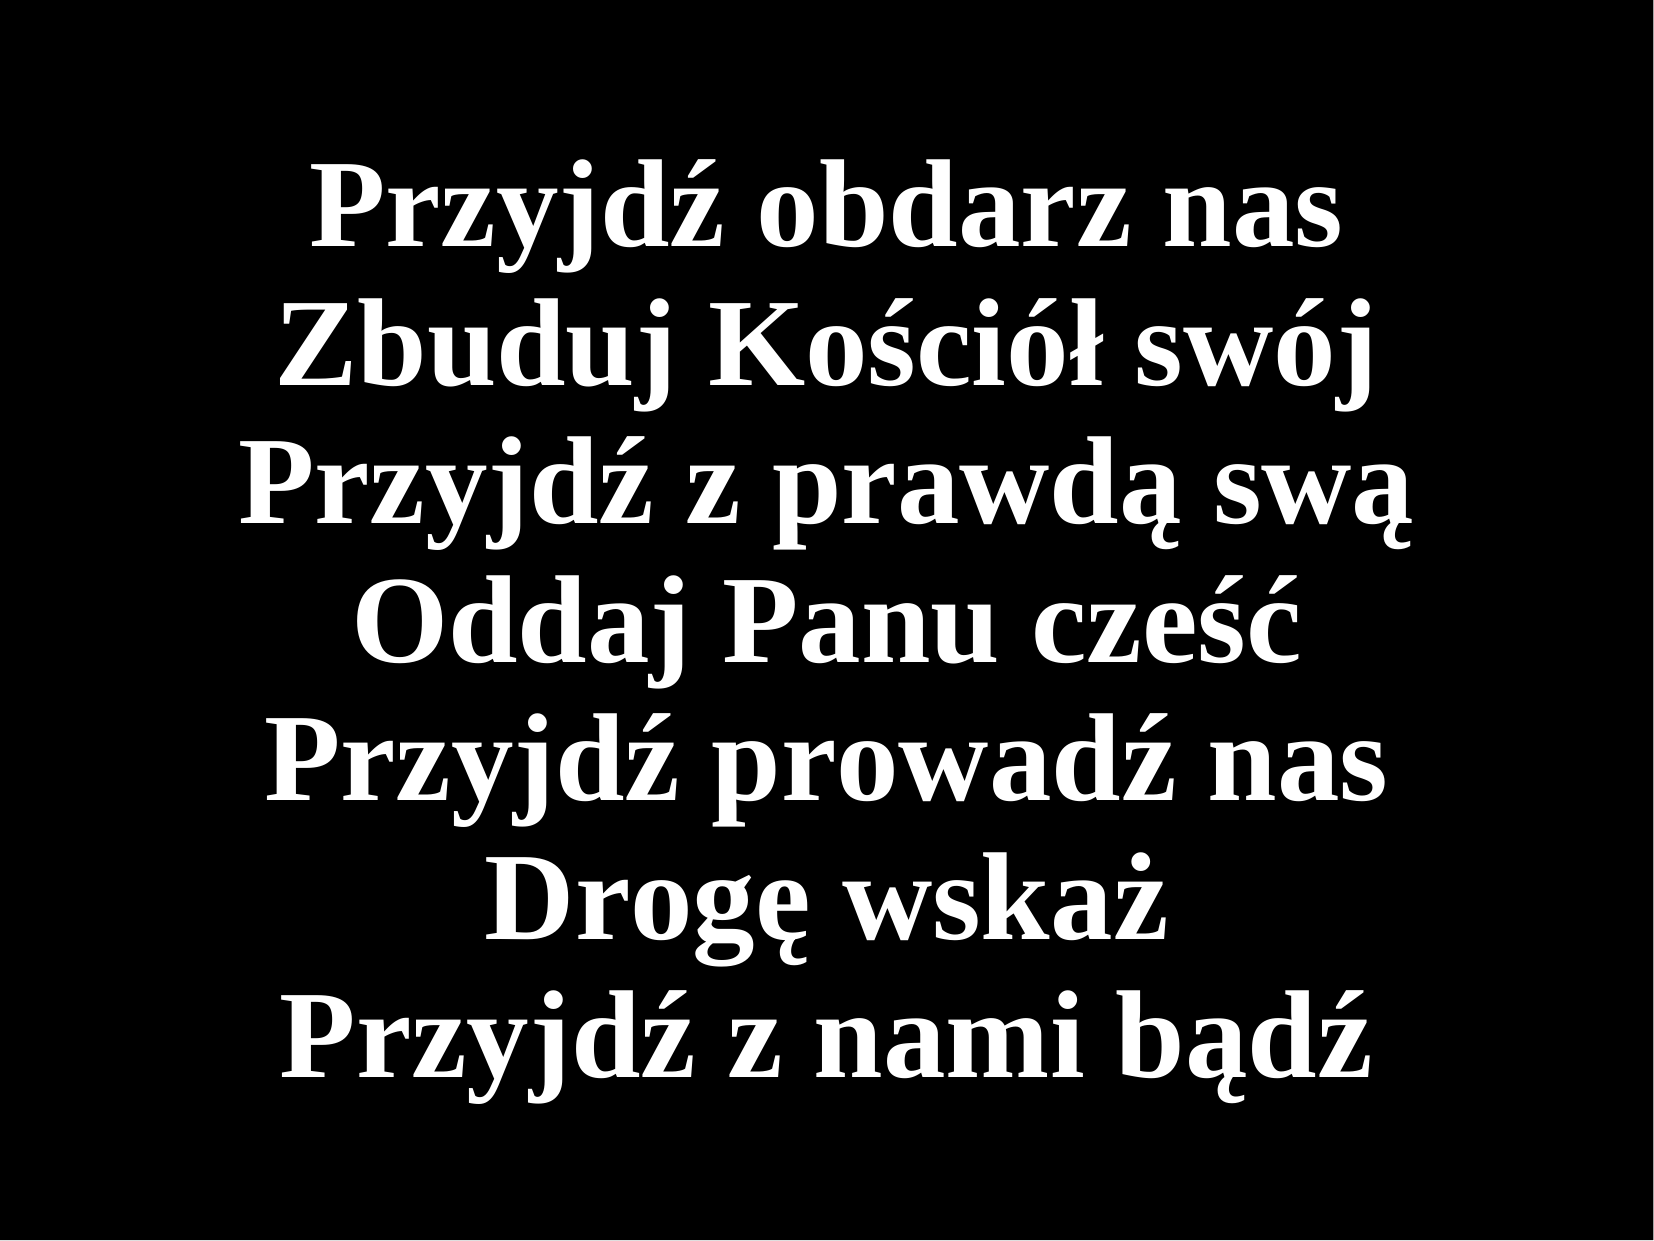

# Przyjdź obdarz nas Zbuduj Kościół swój Przyjdź z prawdą swą Oddaj Panu cześć Przyjdź prowadź nas Drogę wskaż Przyjdź z nami bądź